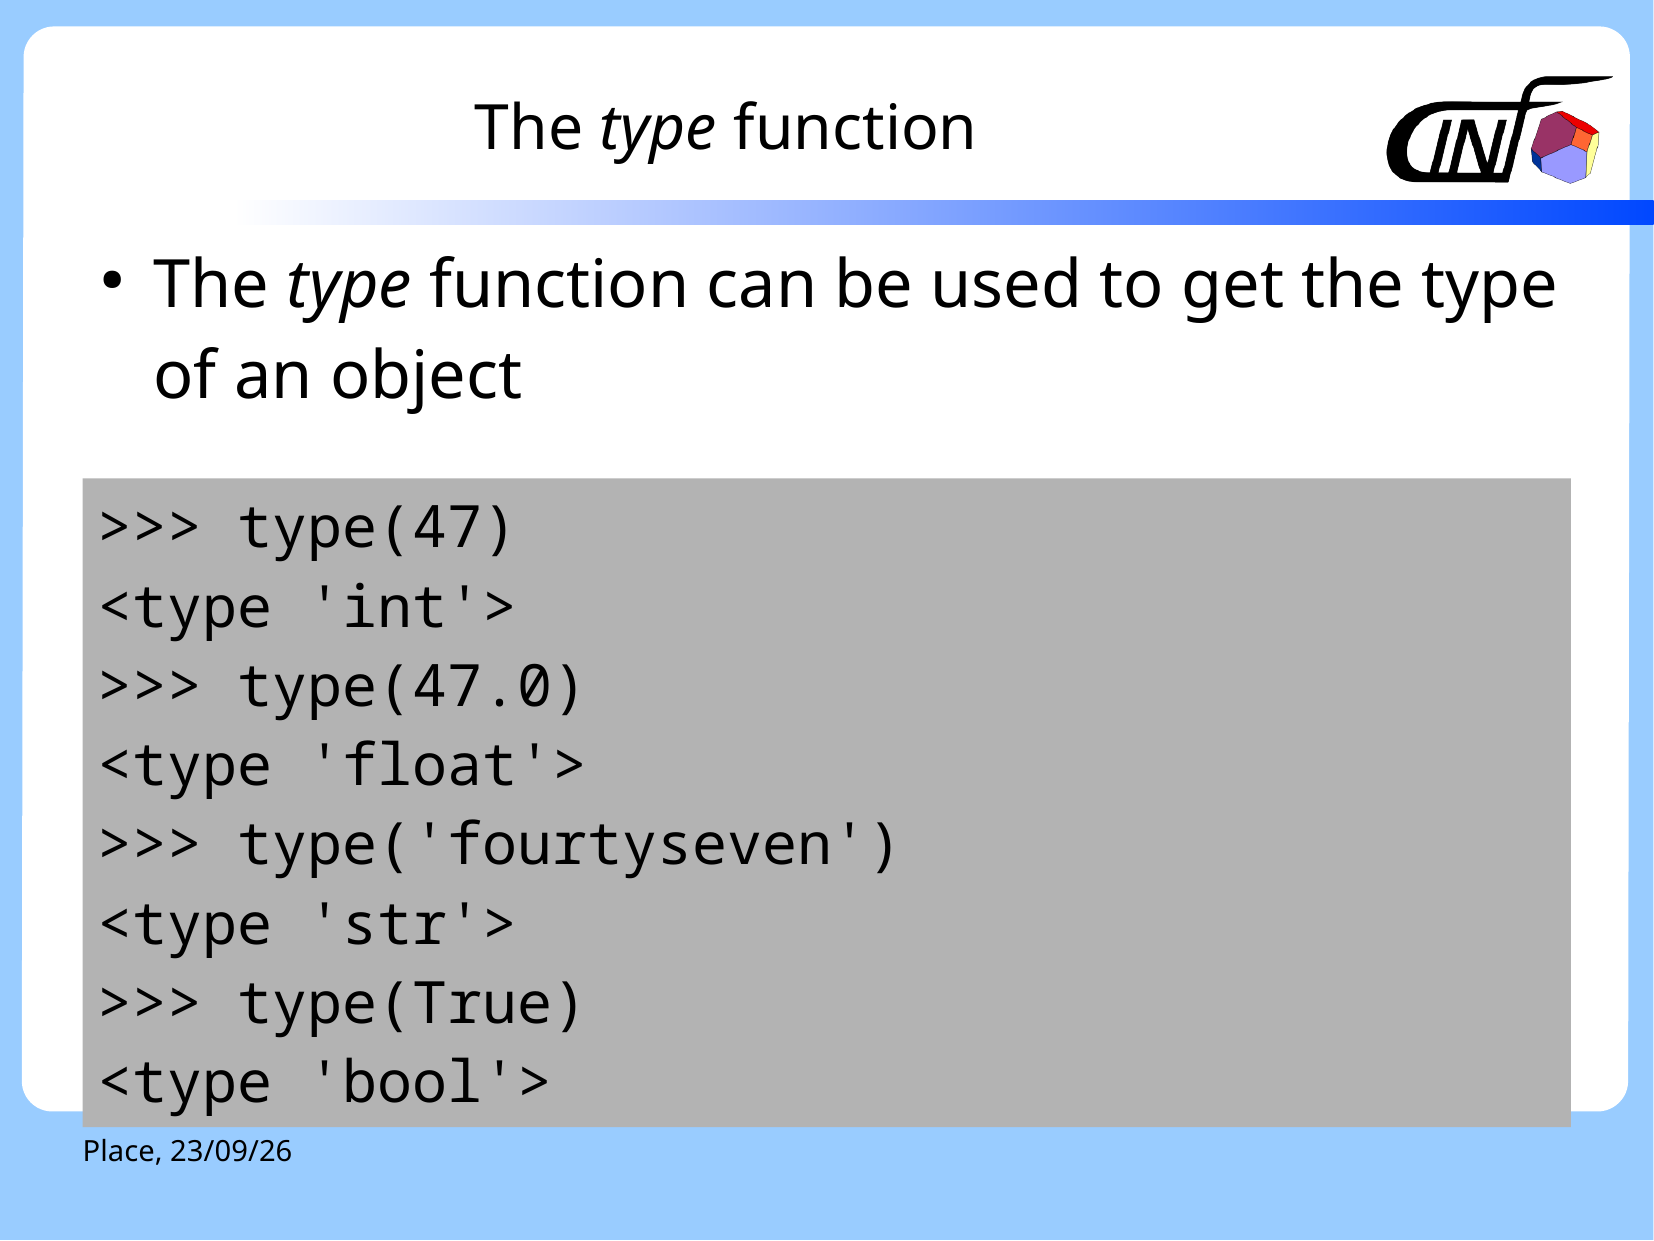

# The type function
The type function can be used to get the type of an object
>>> type(47)
<type 'int'>
>>> type(47.0)
<type 'float'>
>>> type('fourtyseven')
<type 'str'>
>>> type(True)
<type 'bool'>